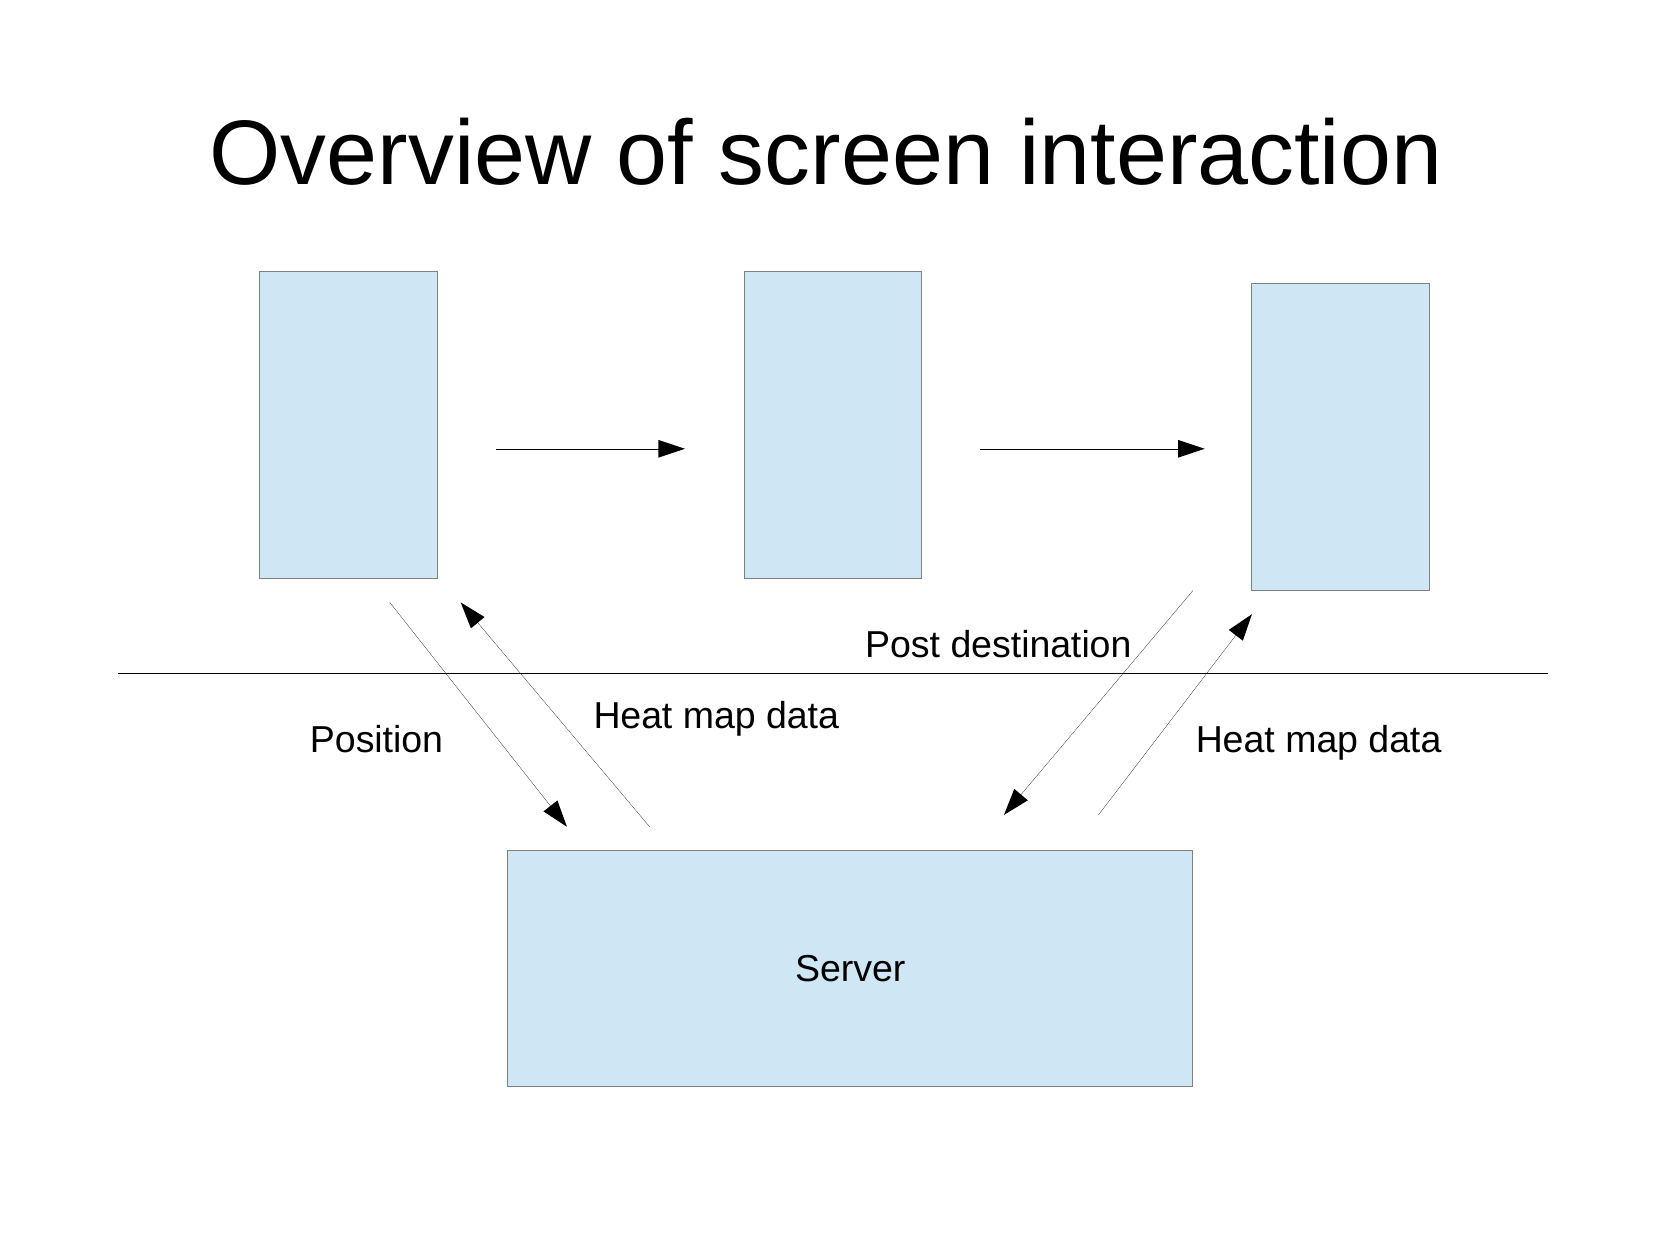

# Overview of screen interaction
Post destination
Heat map data
Position
Heat map data
Server